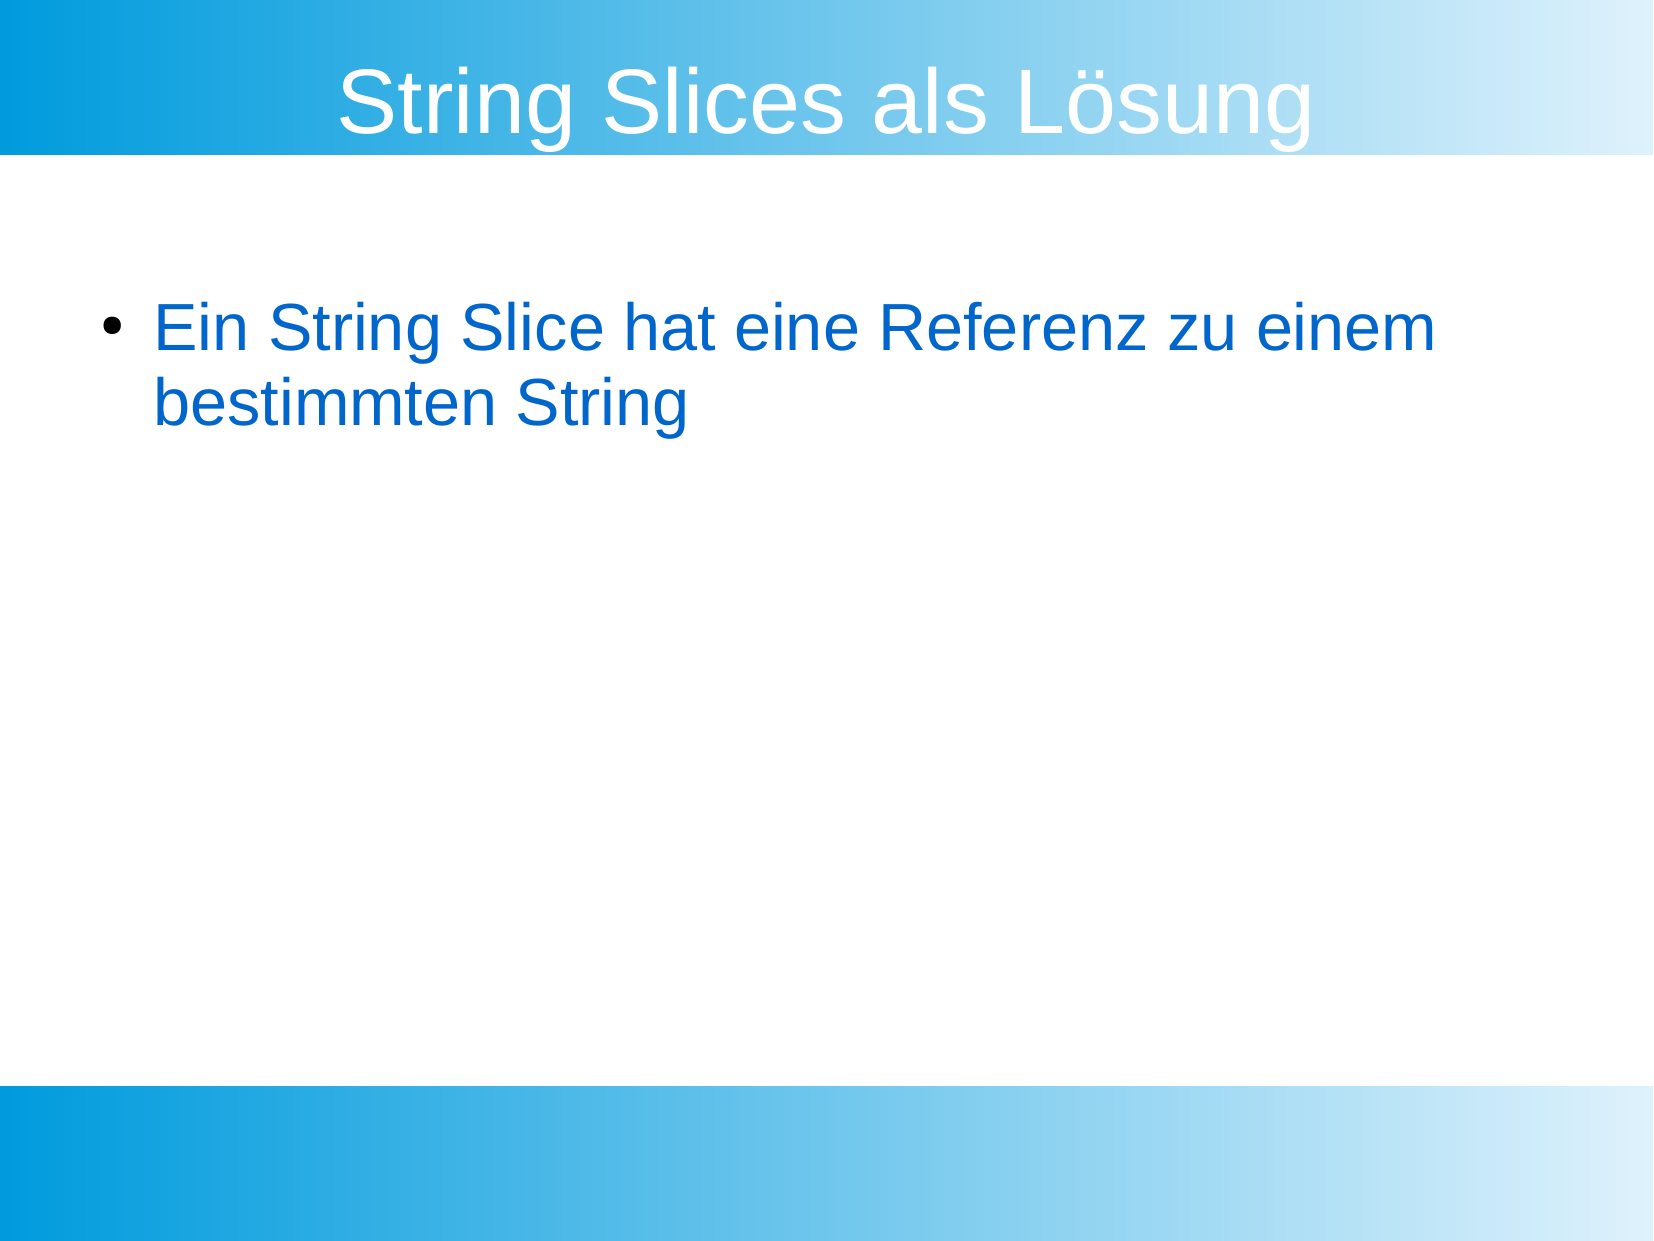

# String Slices als Lösung
Ein String Slice hat eine Referenz zu einem bestimmten String